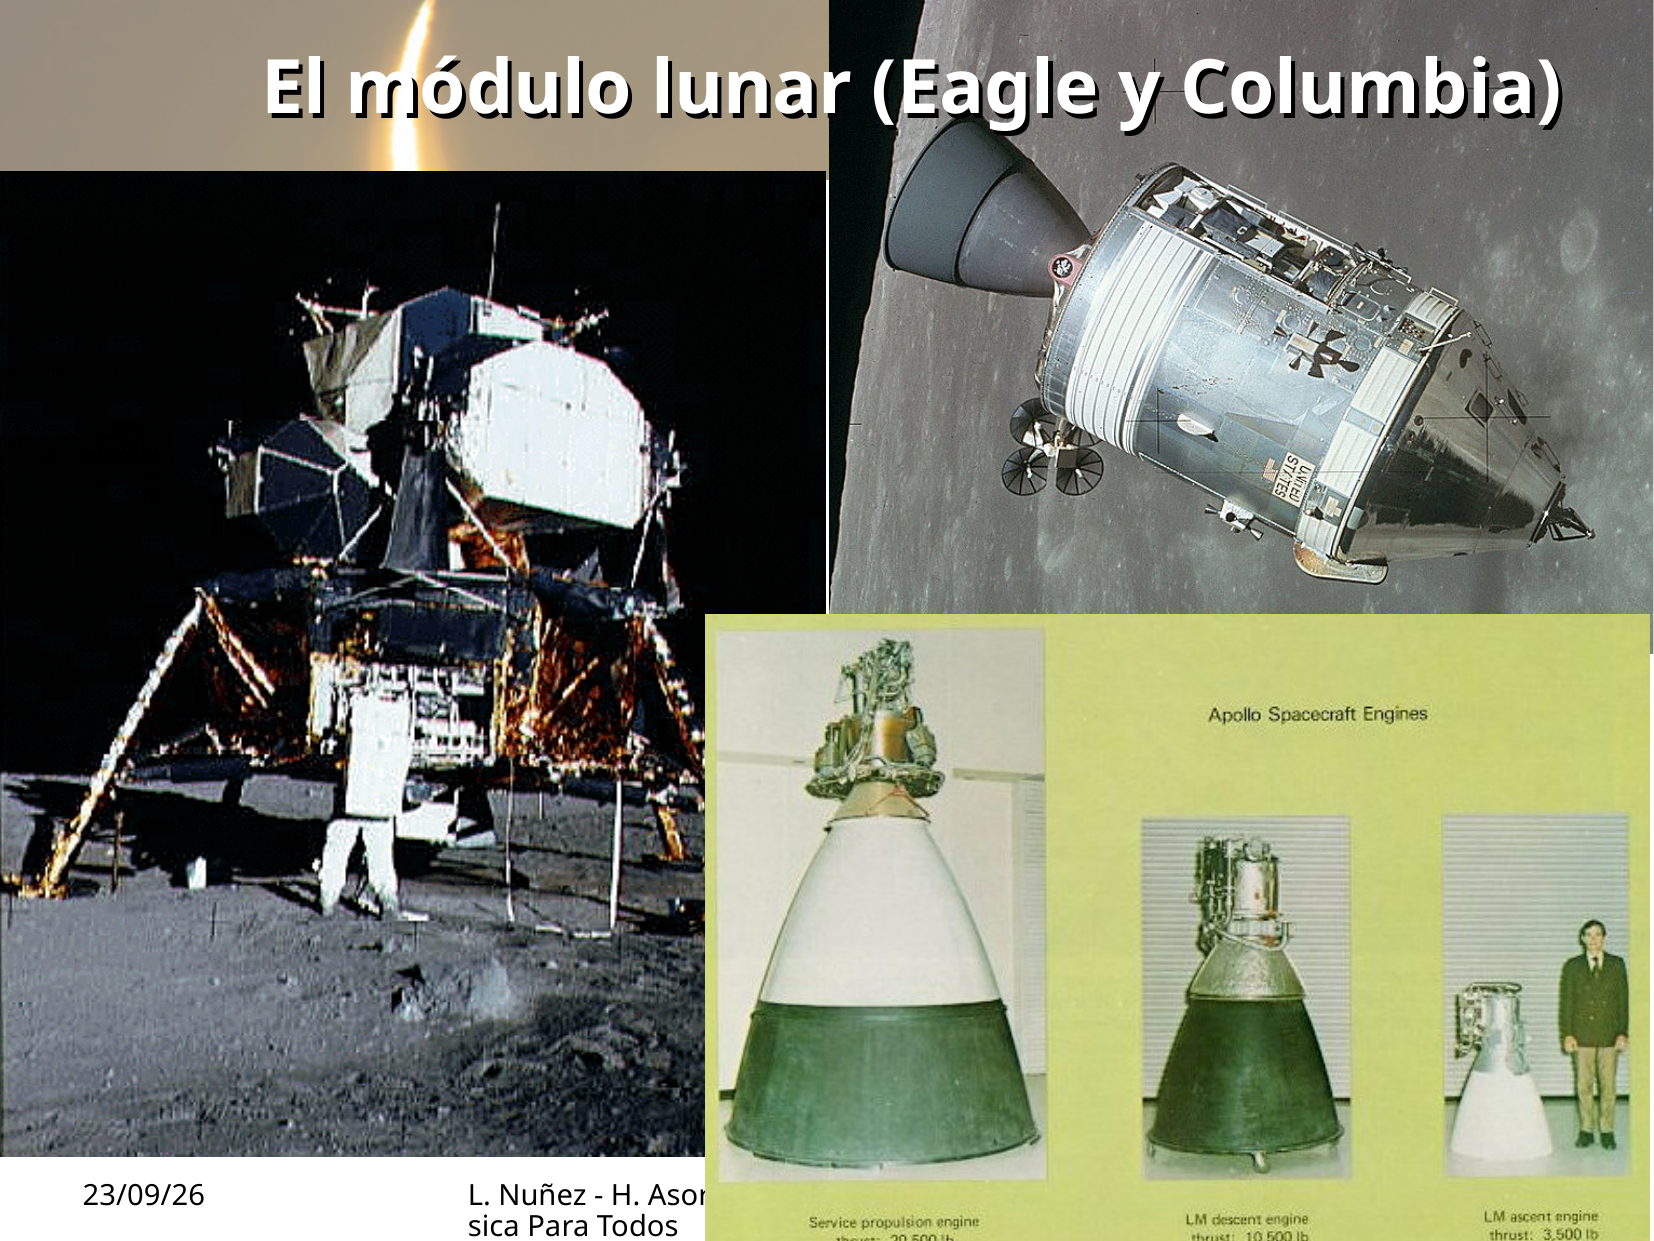

# El módulo lunar (Eagle y Columbia)
L. Nuñez - H. Asorey - A. Estupiñan - Fisica Para Todos
14